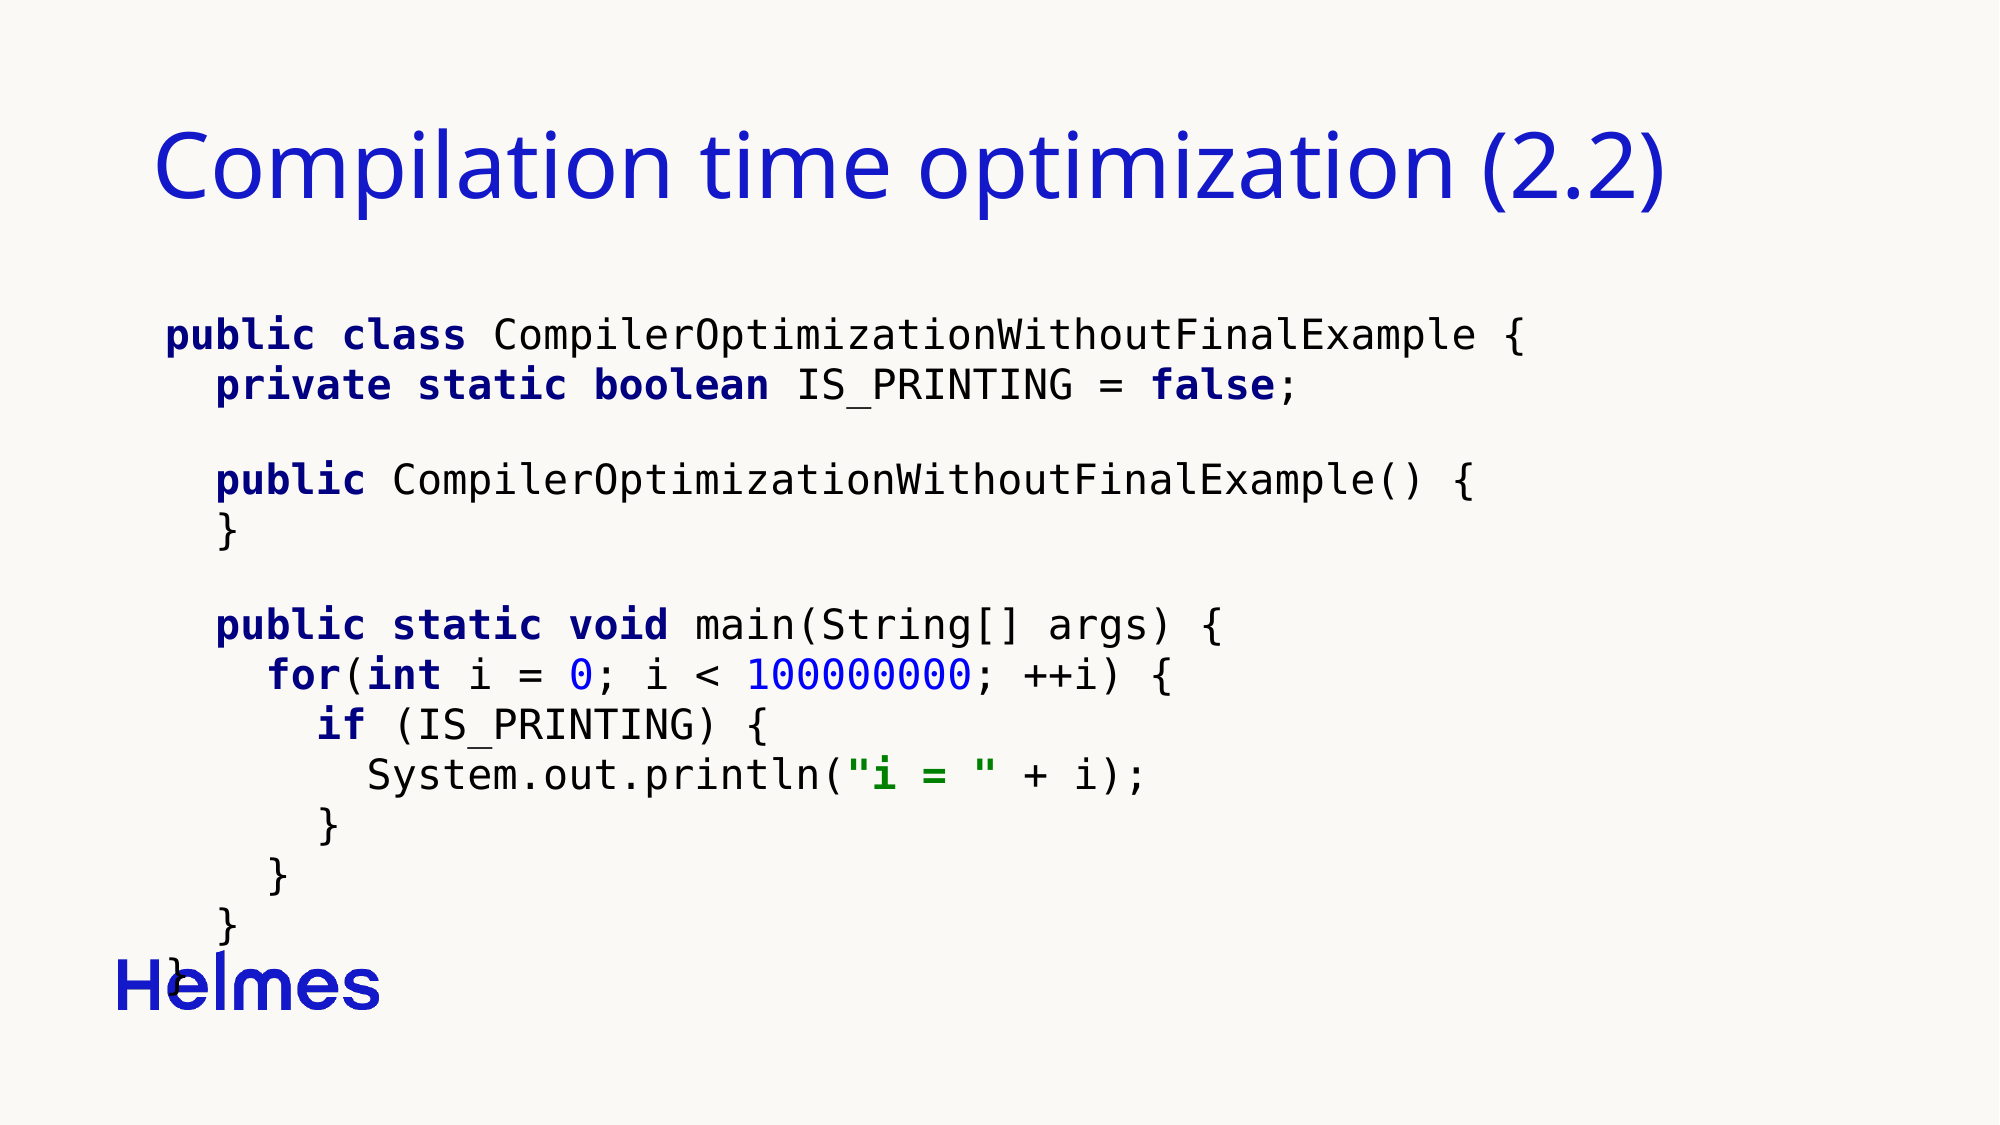

Compilation time optimization (2.2)
public class CompilerOptimizationWithoutFinalExample {
 private static boolean IS_PRINTING = false;
 public CompilerOptimizationWithoutFinalExample() {
 }
 public static void main(String[] args) {
 for(int i = 0; i < 100000000; ++i) {
 if (IS_PRINTING) {
 System.out.println("i = " + i);
 }
 }
 }
}